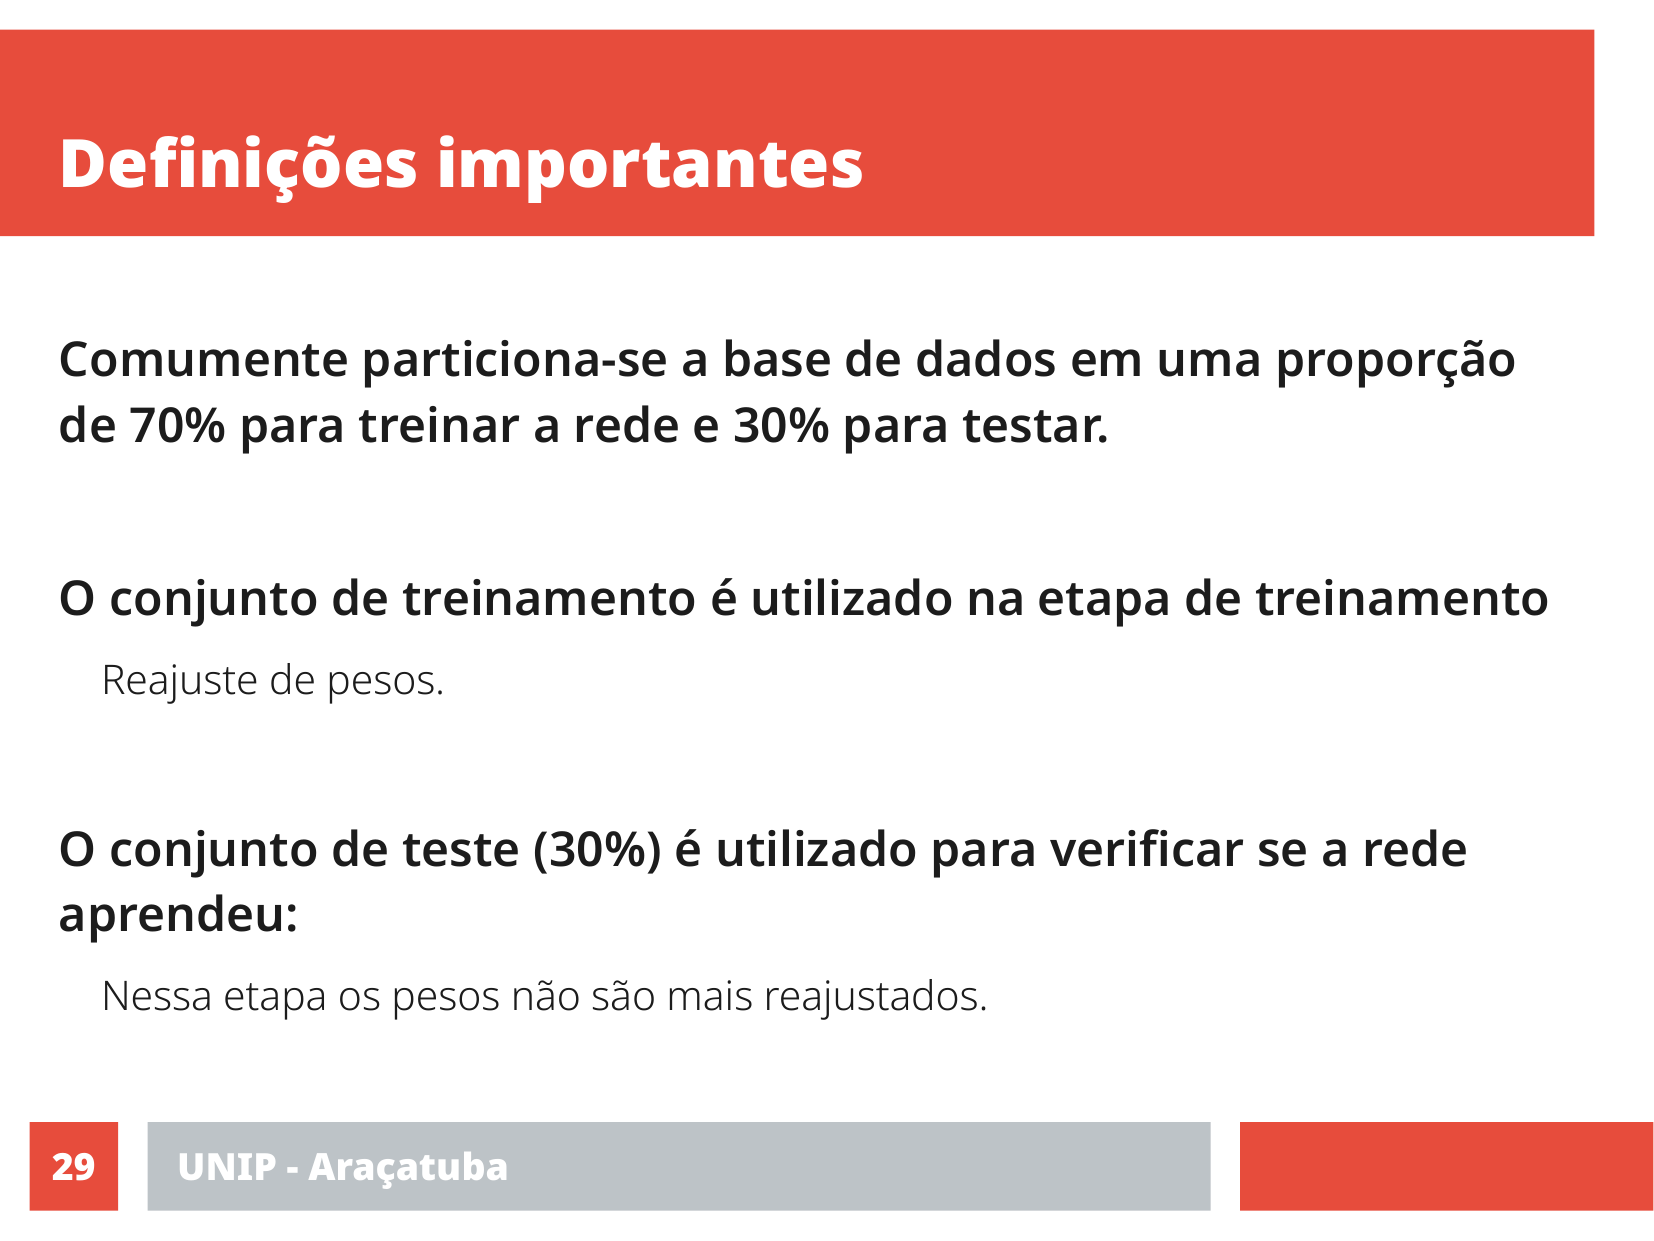

# Definições importantes
Comumente particiona-se a base de dados em uma proporção de 70% para treinar a rede e 30% para testar.
O conjunto de treinamento é utilizado na etapa de treinamento
Reajuste de pesos.
O conjunto de teste (30%) é utilizado para verificar se a rede aprendeu:
Nessa etapa os pesos não são mais reajustados.
29
UNIP - Araçatuba